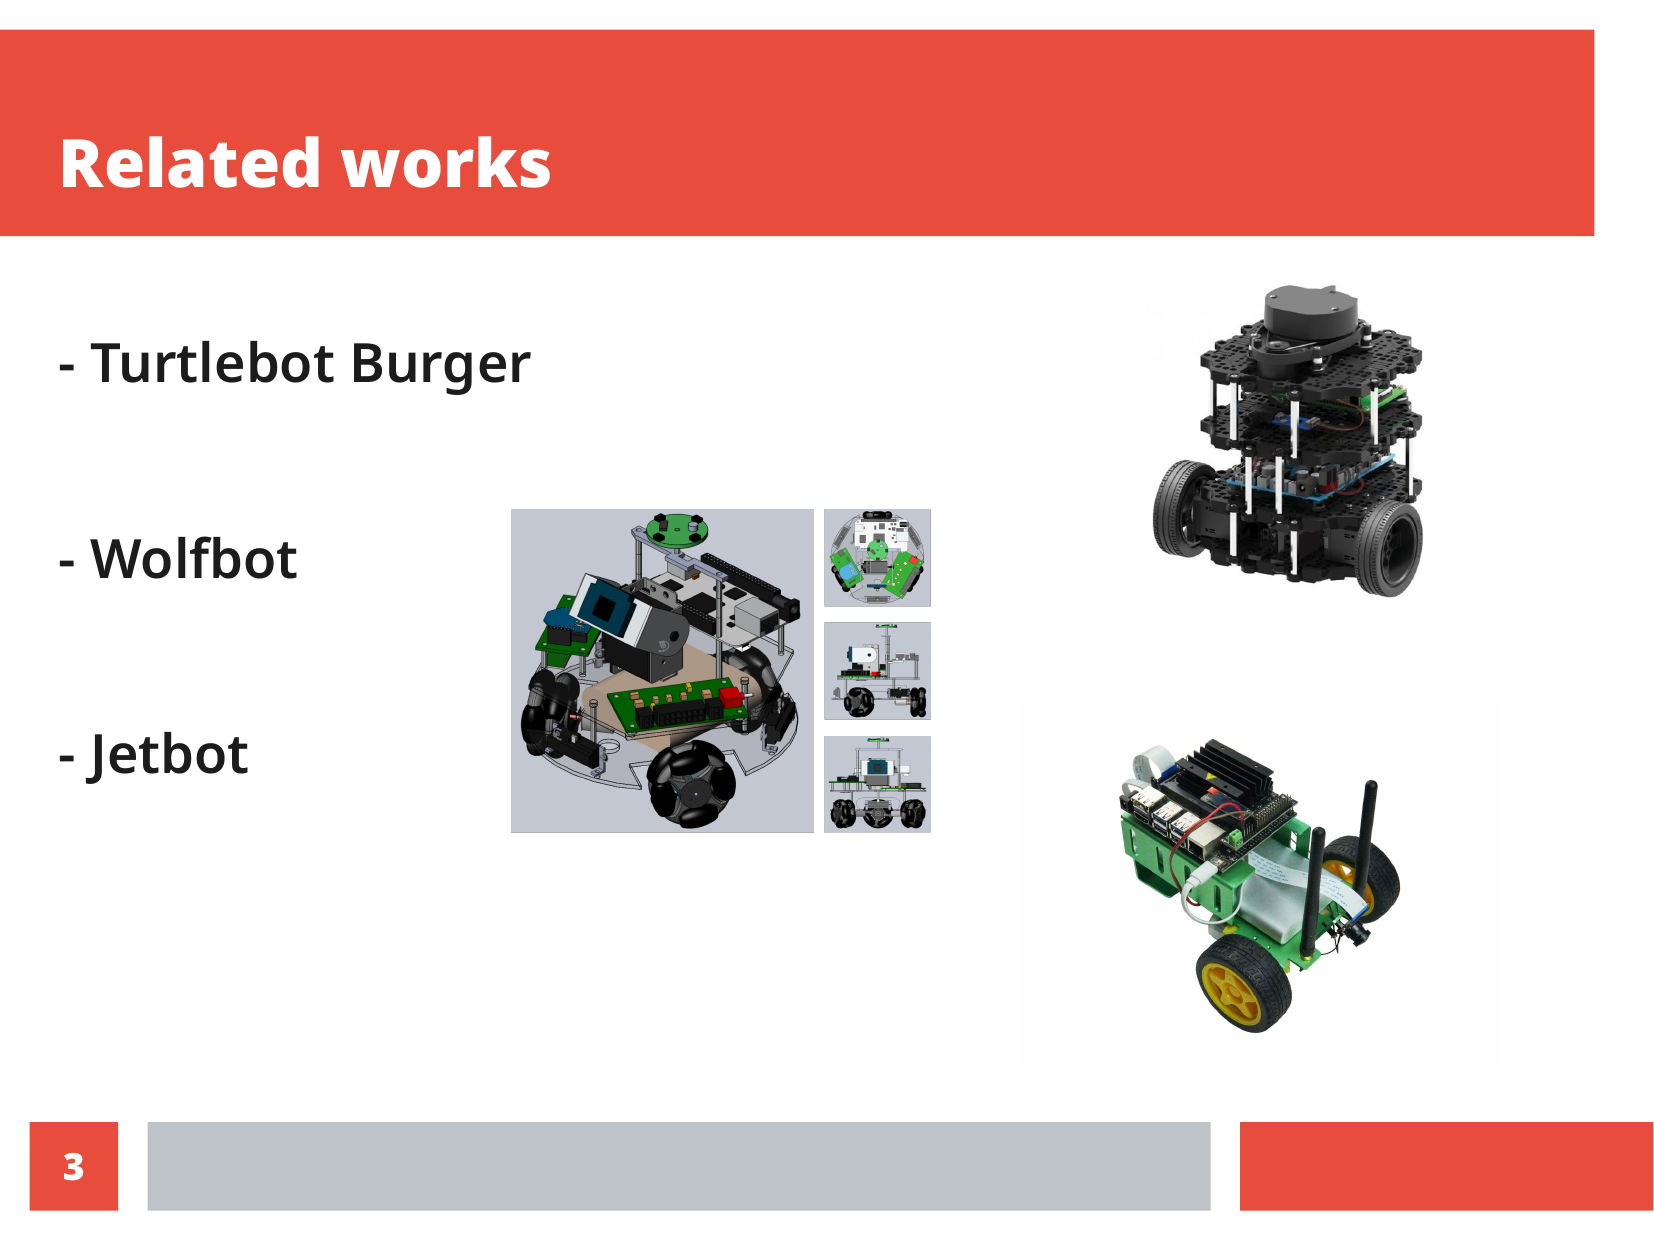

# Related works
- Turtlebot Burger
- Wolfbot
- Jetbot
3